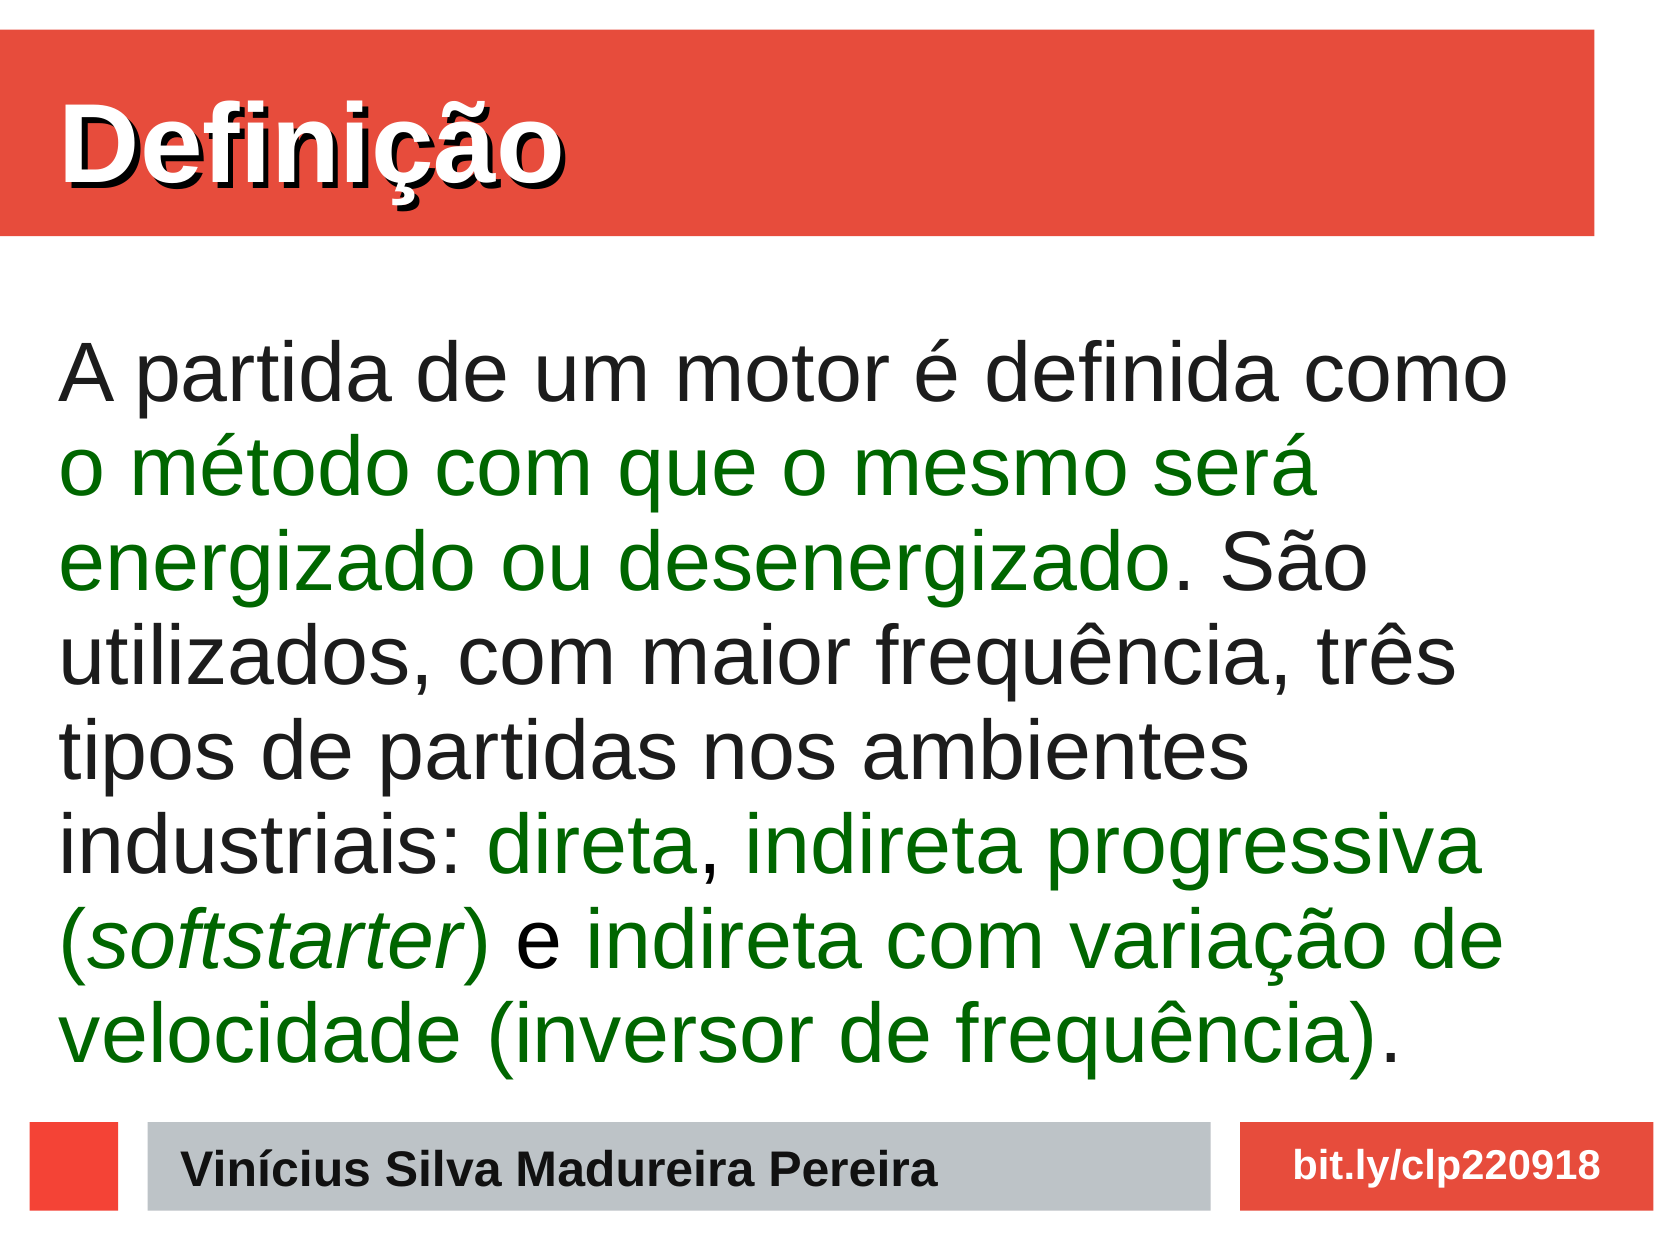

# Definição
A partida de um motor é definida como o método com que o mesmo será energizado ou desenergizado. São utilizados, com maior frequência, três tipos de partidas nos ambientes industriais: direta, indireta progressiva (softstarter) e indireta com variação de velocidade (inversor de frequência).
Vinícius Silva Madureira Pereira
bit.ly/clp220918